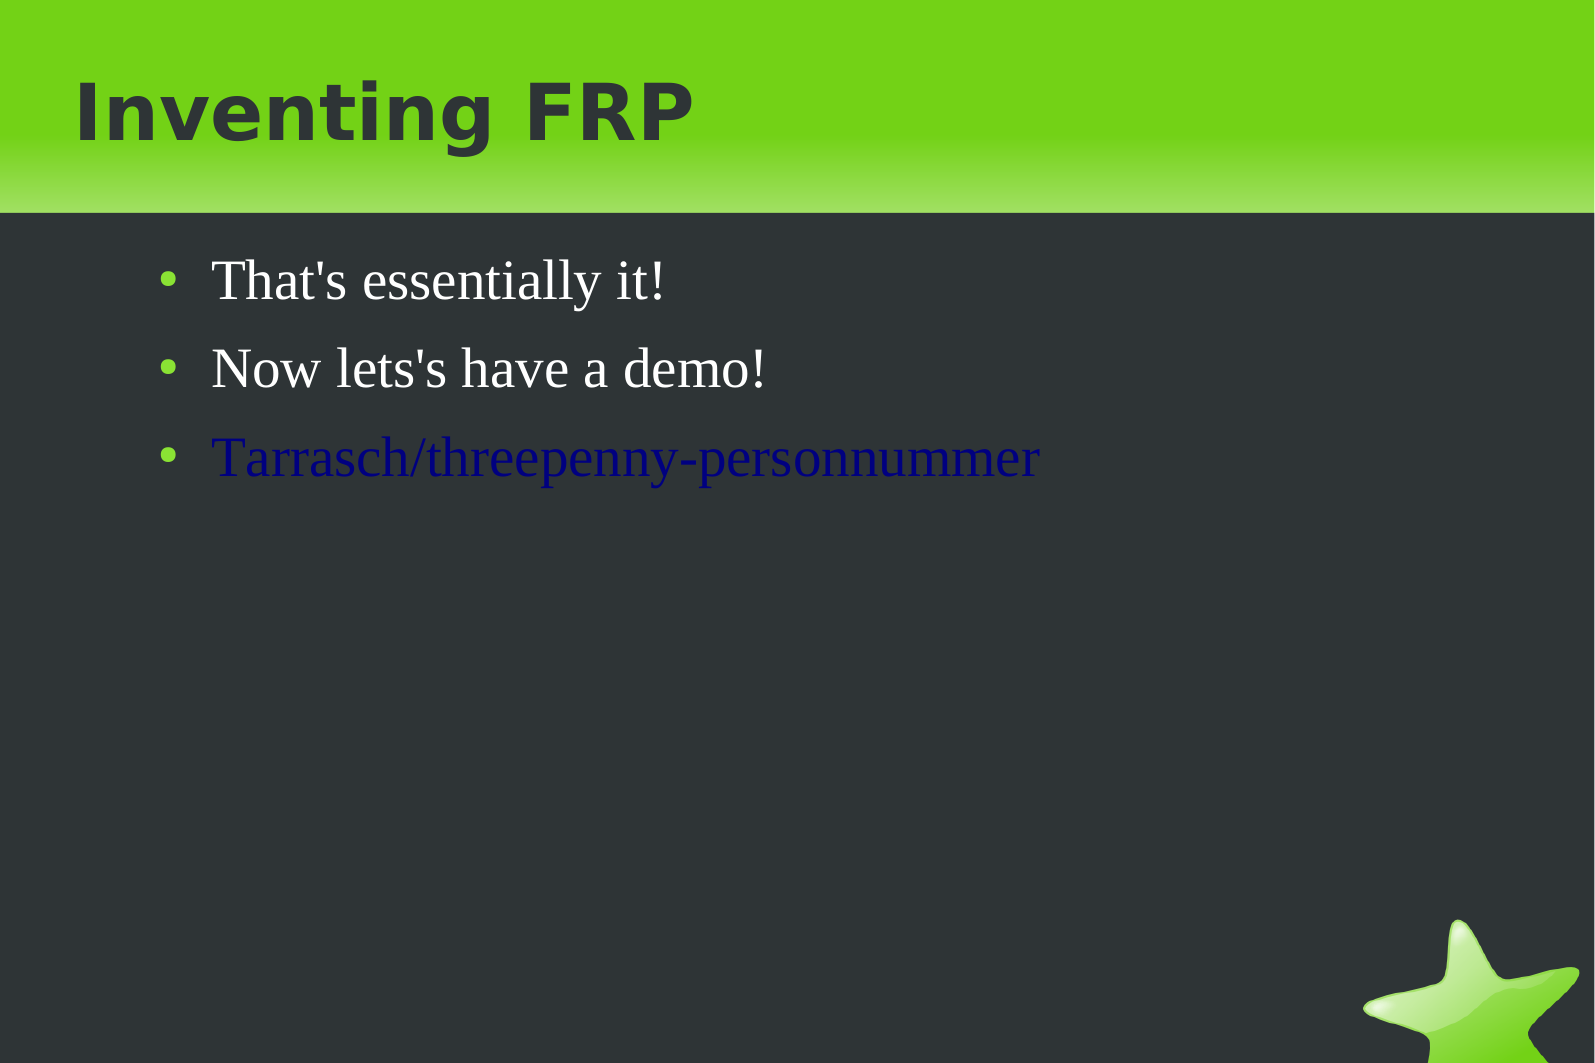

# Inventing FRP
That's essentially it!
Now lets's have a demo!
Tarrasch/threepenny-personnummer